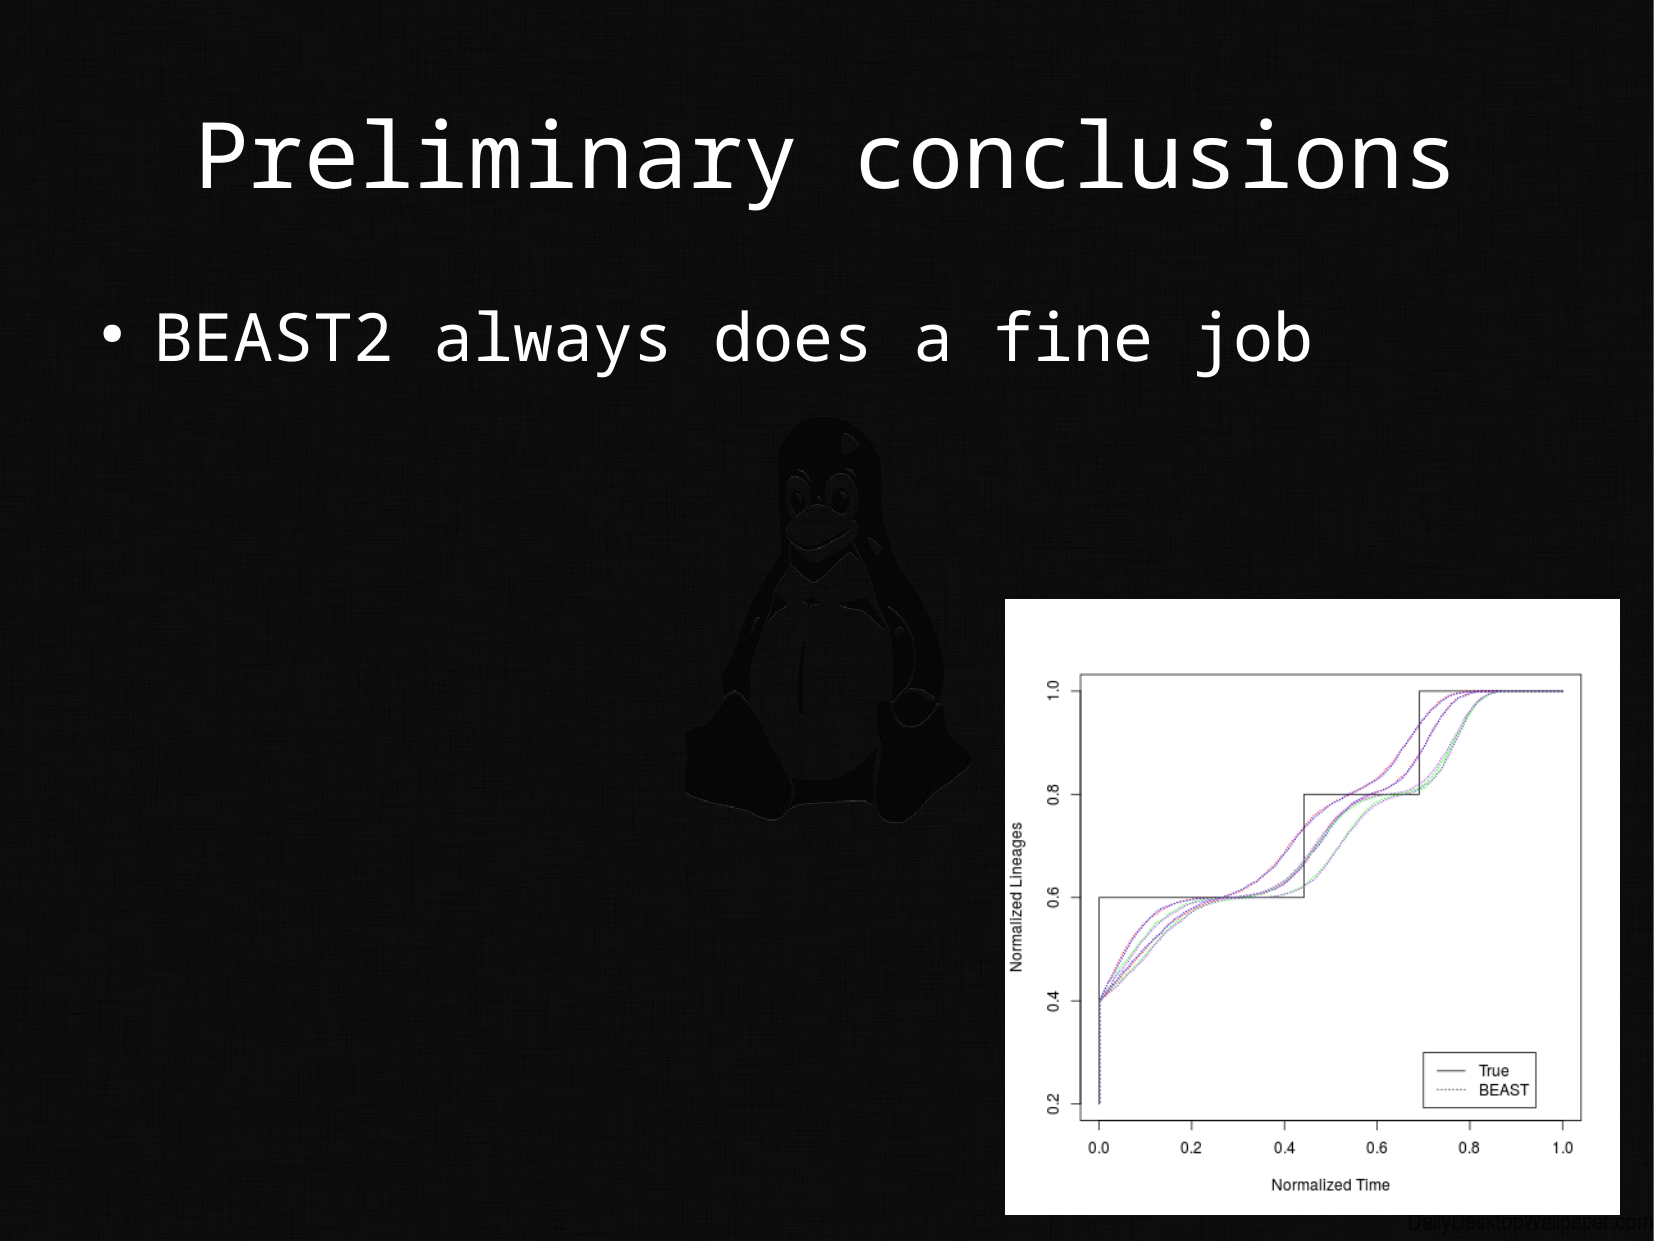

# Preliminary conclusions
BEAST2 always does a fine job